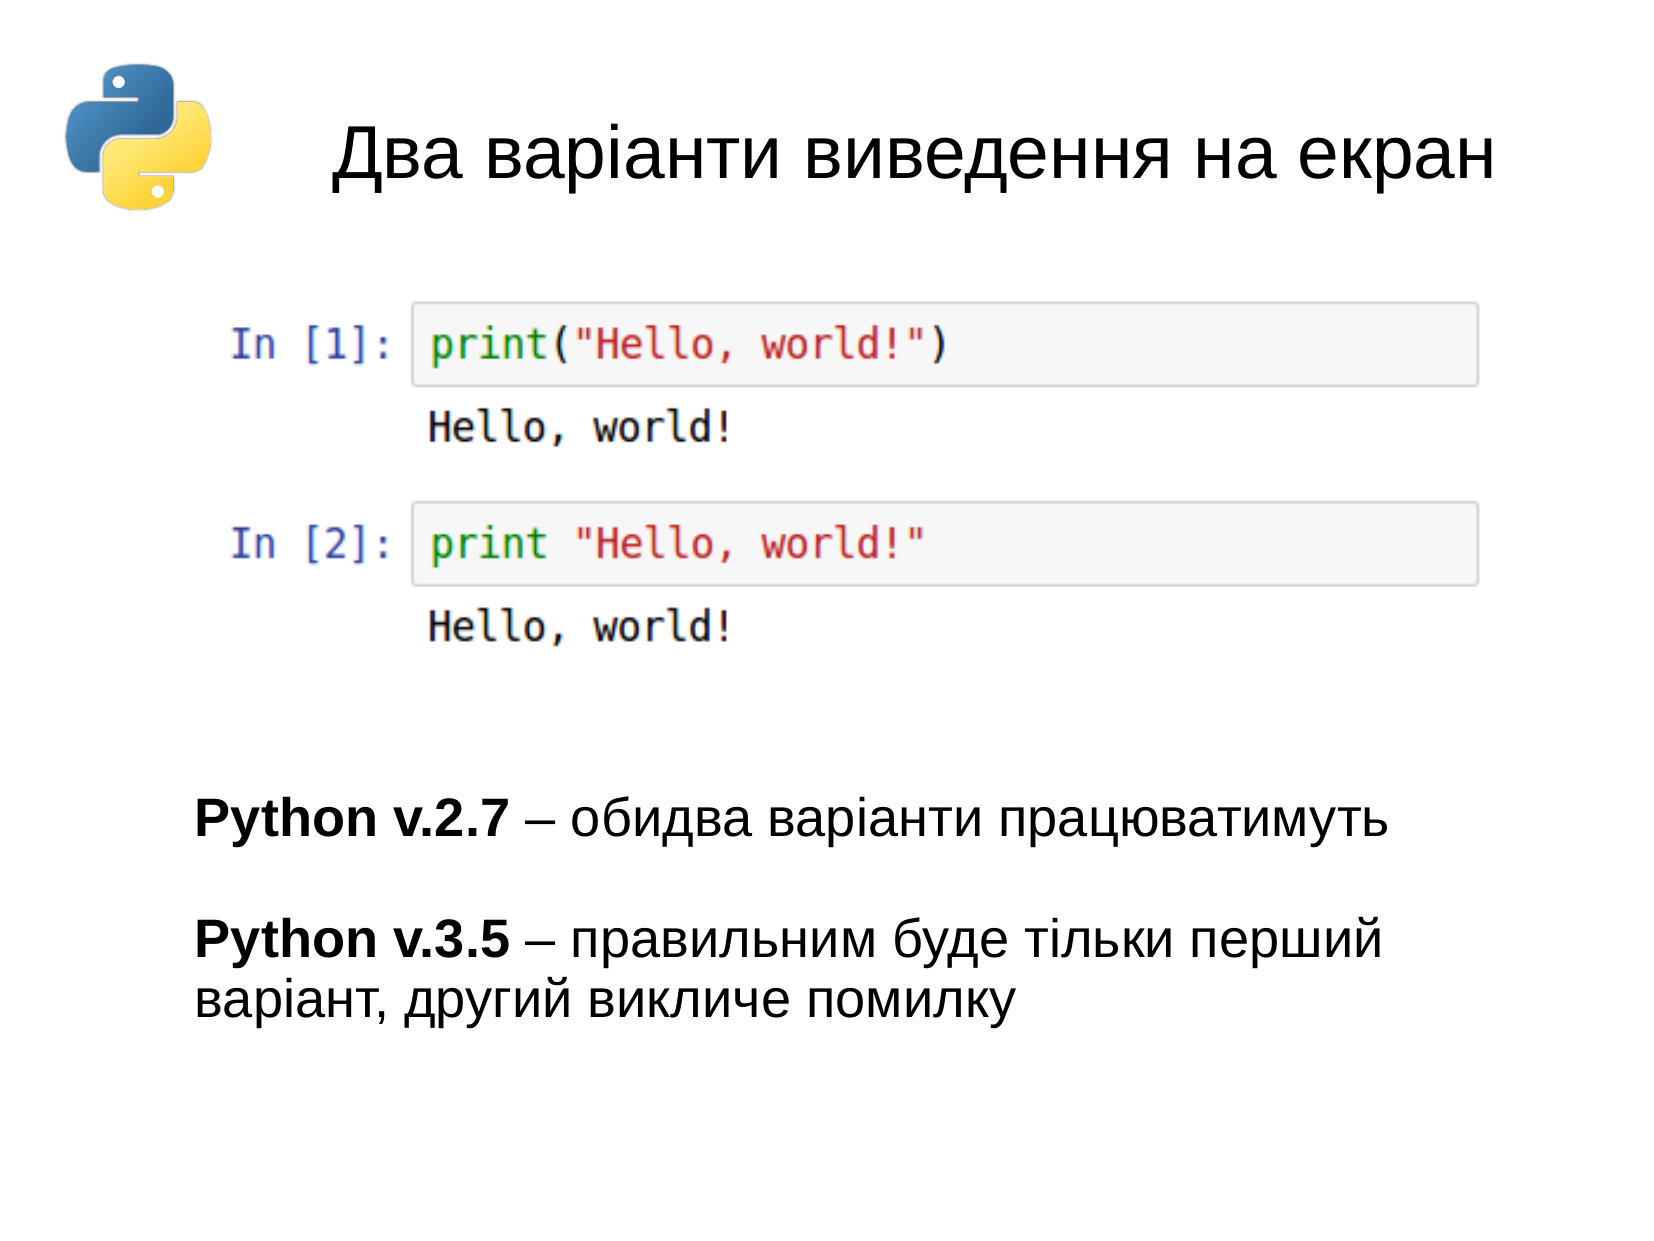

# Два варіанти виведення на екран
Python v.2.7 – обидва варіанти працюватимуть
Python v.3.5 – правильним буде тільки перший варіант, другий викличе помилку